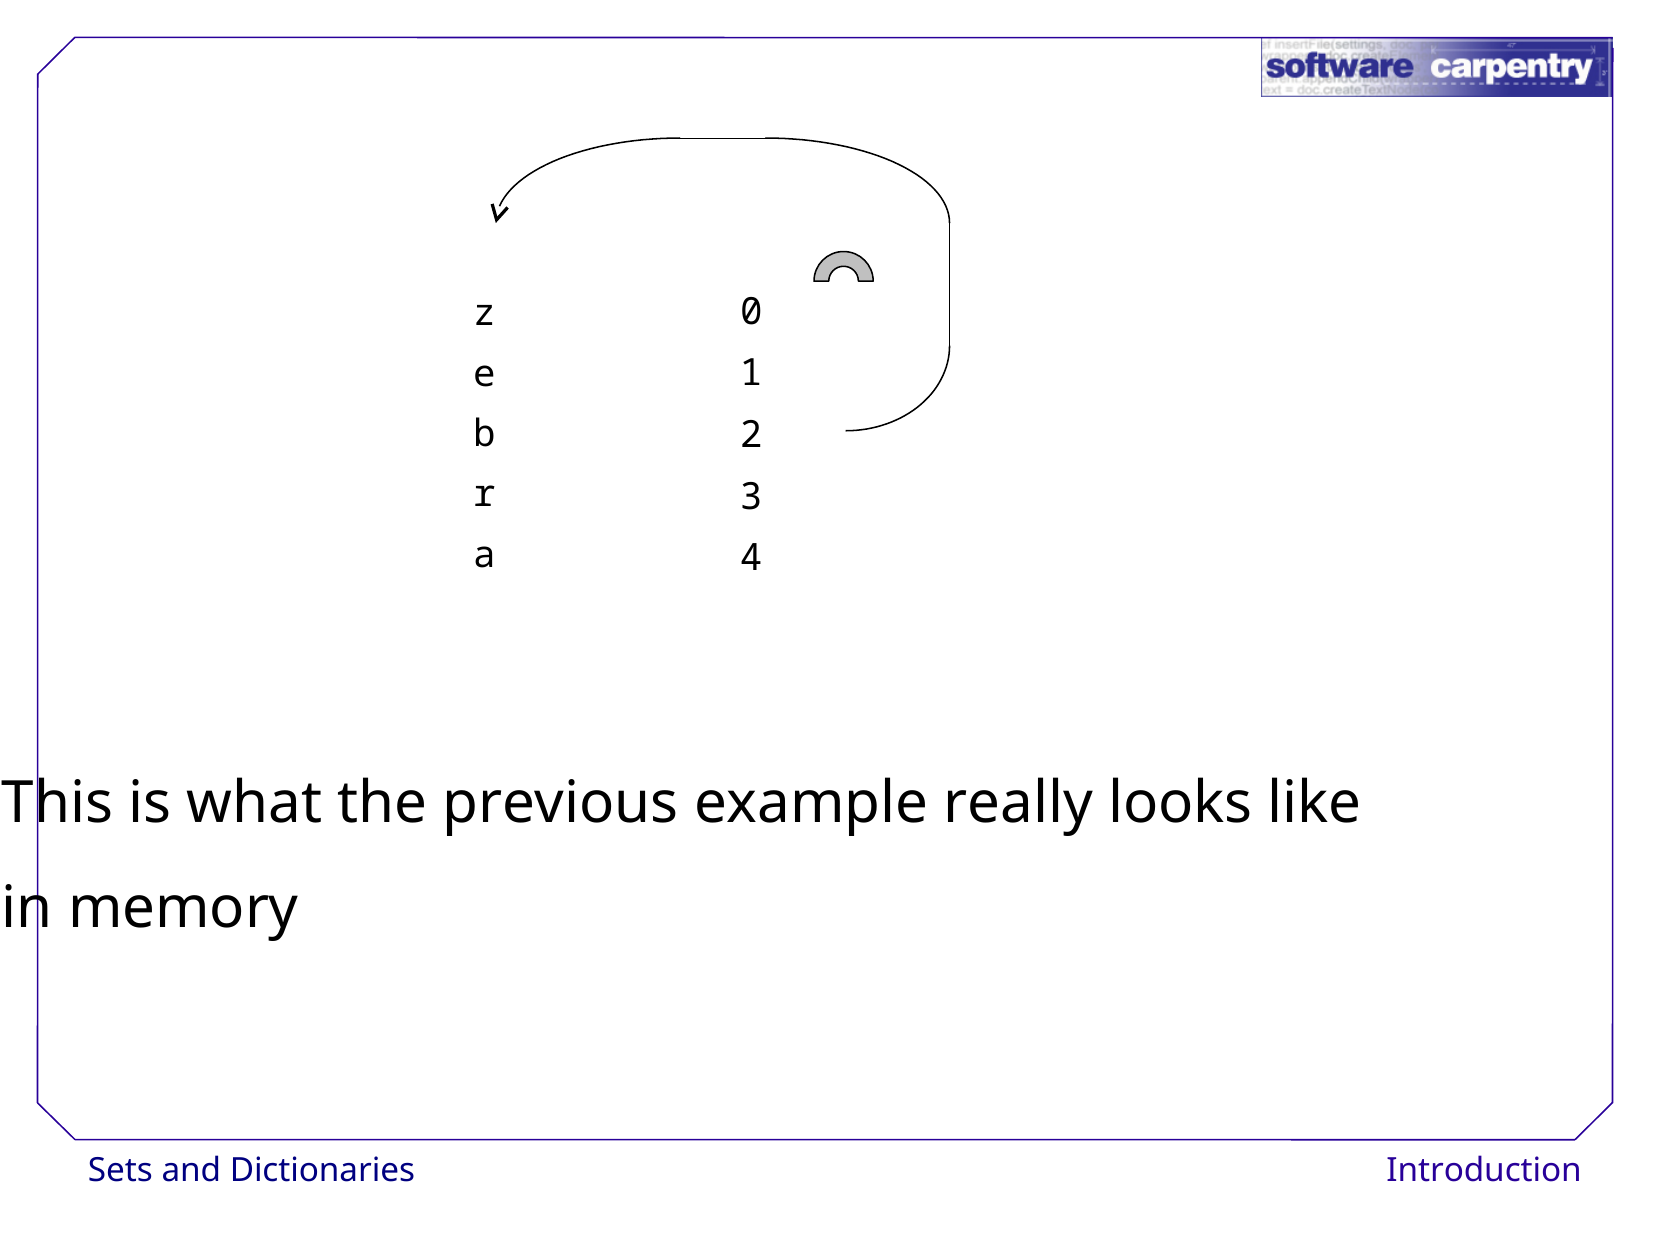

0
| z |
| --- |
| e |
| b |
| r |
| a |
| |
| --- |
| |
| |
| |
| |
1
2
3
4
This is what the previous example really looks like
in memory